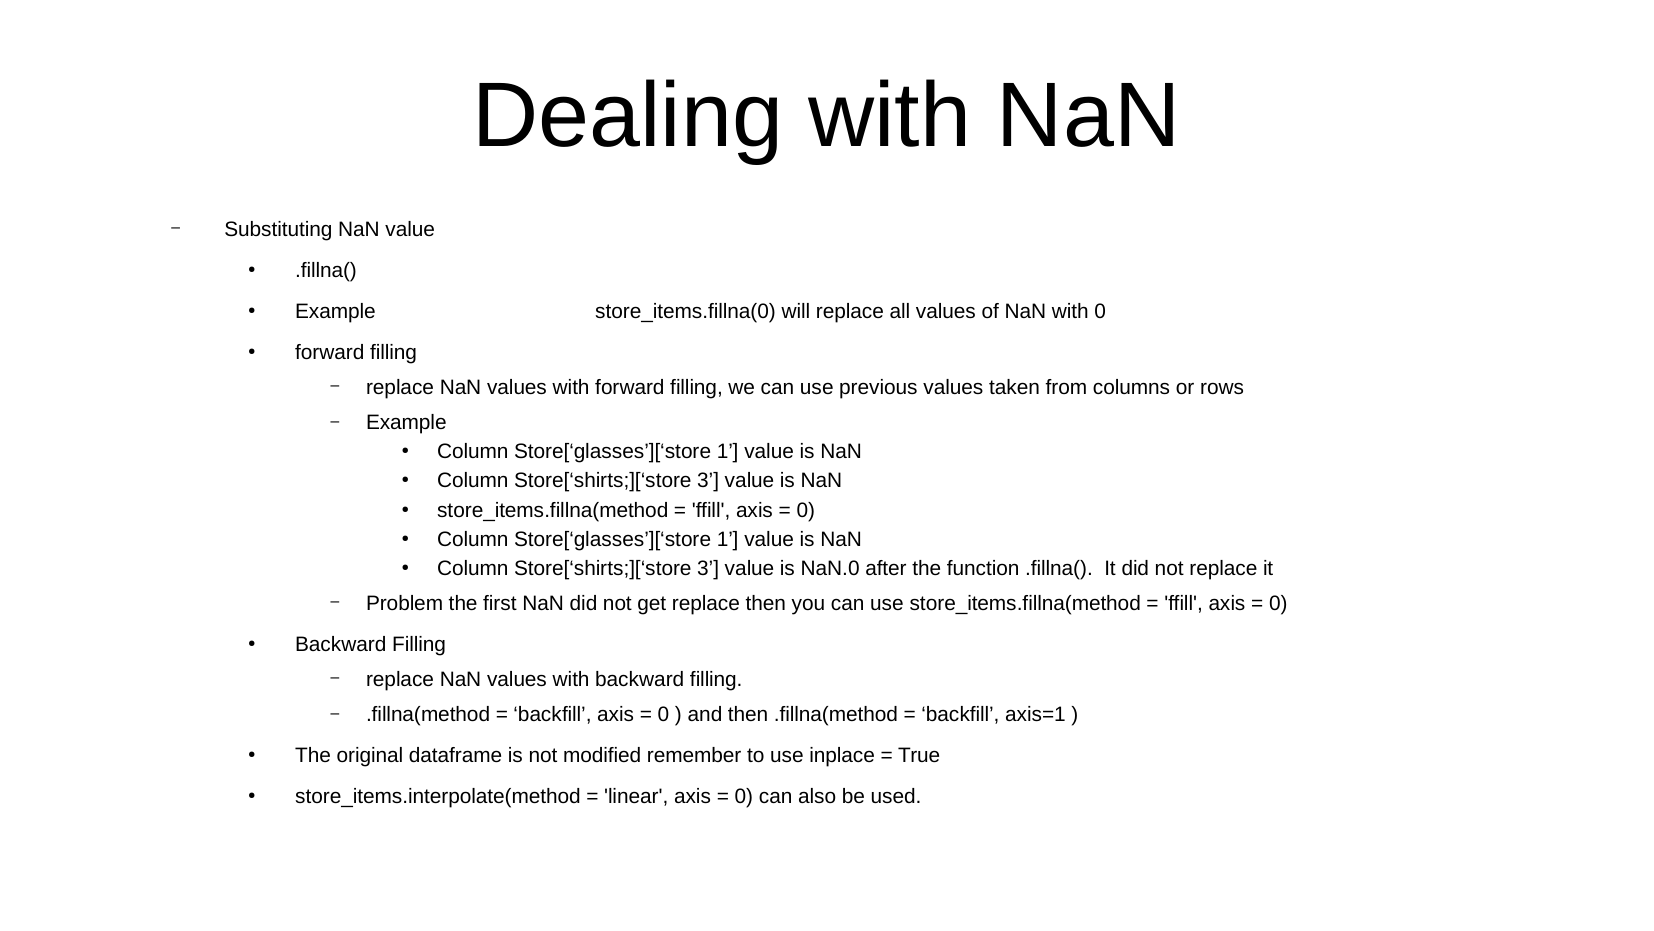

# Dealing with NaN
Substituting NaN value
.fillna()
Example			store_items.fillna(0) will replace all values of NaN with 0
forward filling
replace NaN values with forward filling, we can use previous values taken from columns or rows
Example
Column Store[‘glasses’][‘store 1’] value is NaN
Column Store[‘shirts;][‘store 3’] value is NaN
store_items.fillna(method = 'ffill', axis = 0)
Column Store[‘glasses’][‘store 1’] value is NaN
Column Store[‘shirts;][‘store 3’] value is NaN.0 after the function .fillna(). It did not replace it
Problem the first NaN did not get replace then you can use store_items.fillna(method = 'ffill', axis = 0)
Backward Filling
replace NaN values with backward filling.
.fillna(method = ‘backfill’, axis = 0 ) and then .fillna(method = ‘backfill’, axis=1 )
The original dataframe is not modified remember to use inplace = True
store_items.interpolate(method = 'linear', axis = 0) can also be used.